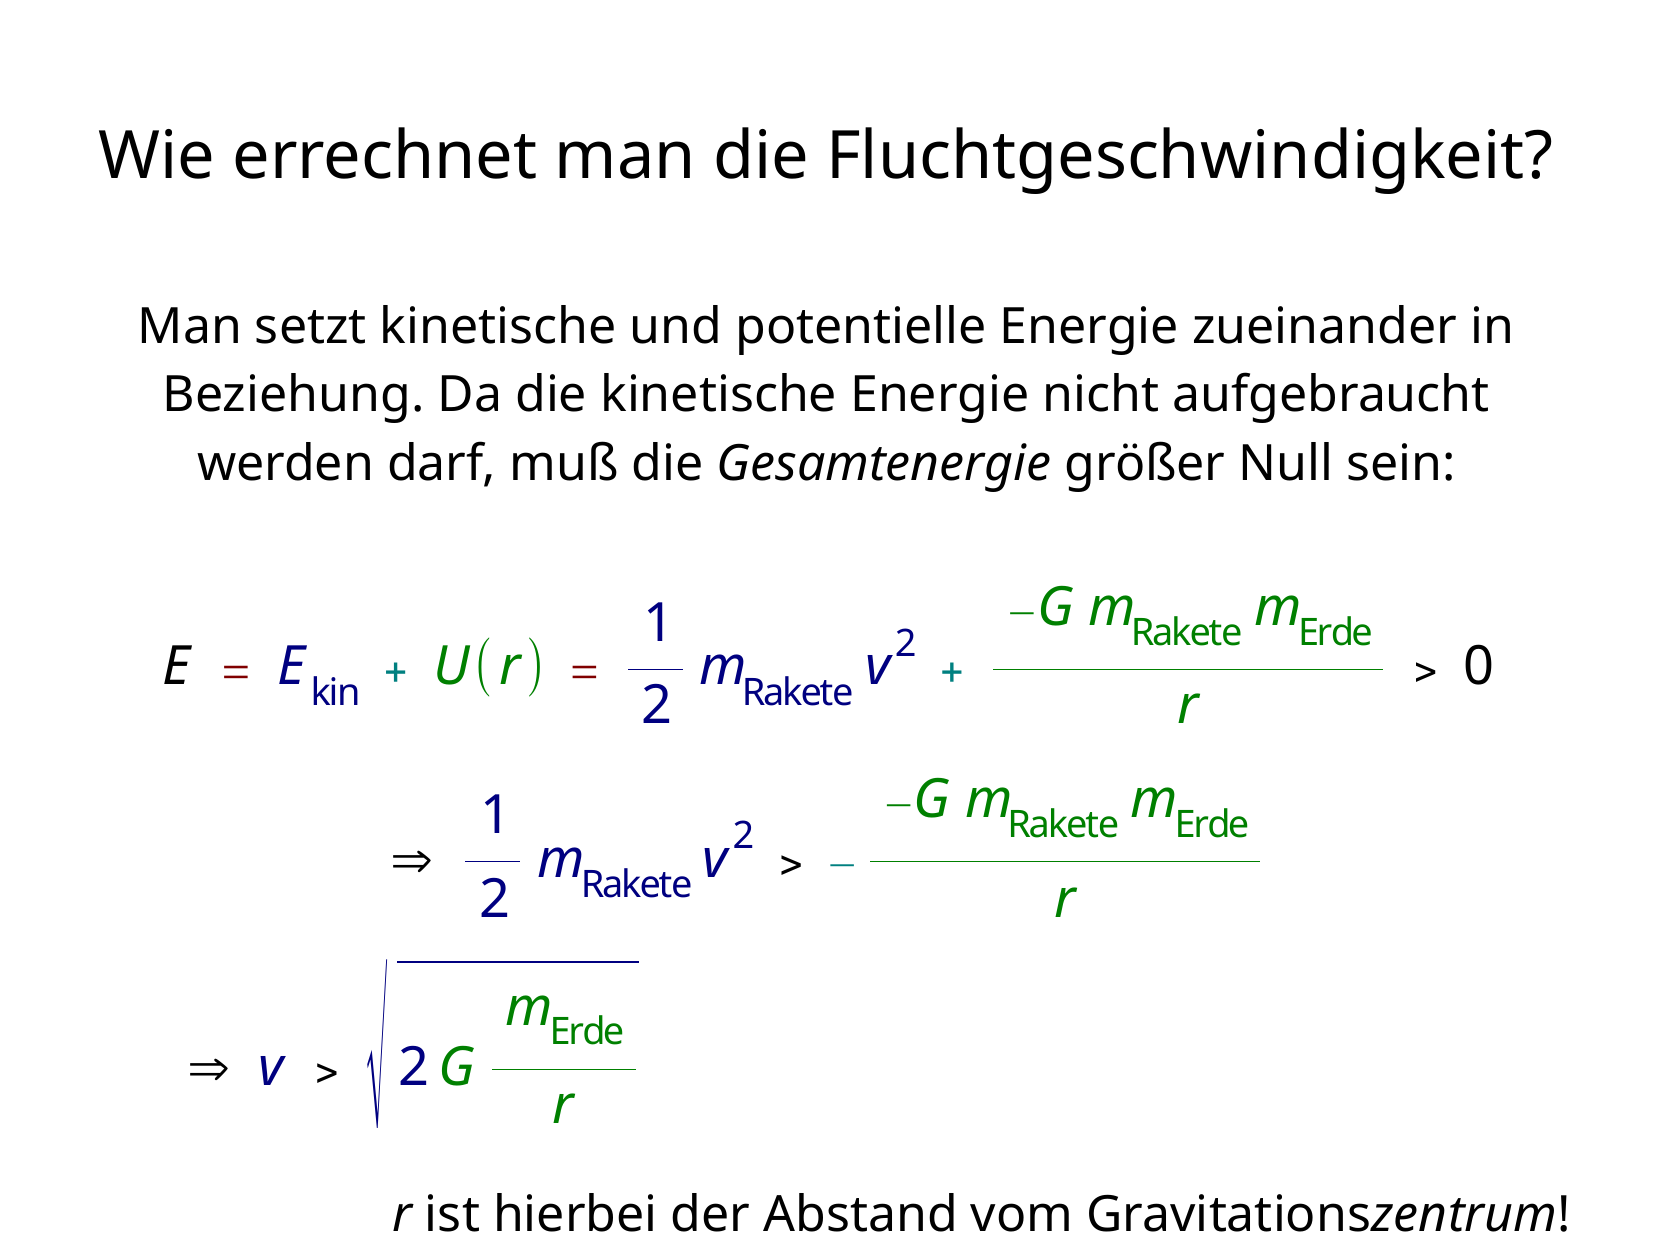

# Wie errechnet man die Fluchtgeschwindigkeit?
Man setzt kinetische und potentielle Energie zueinander in Beziehung. Da die kinetische Energie nicht aufgebraucht werden darf, muß die Gesamtenergie größer Null sein:
r ist hierbei der Abstand vom Gravitationszentrum!